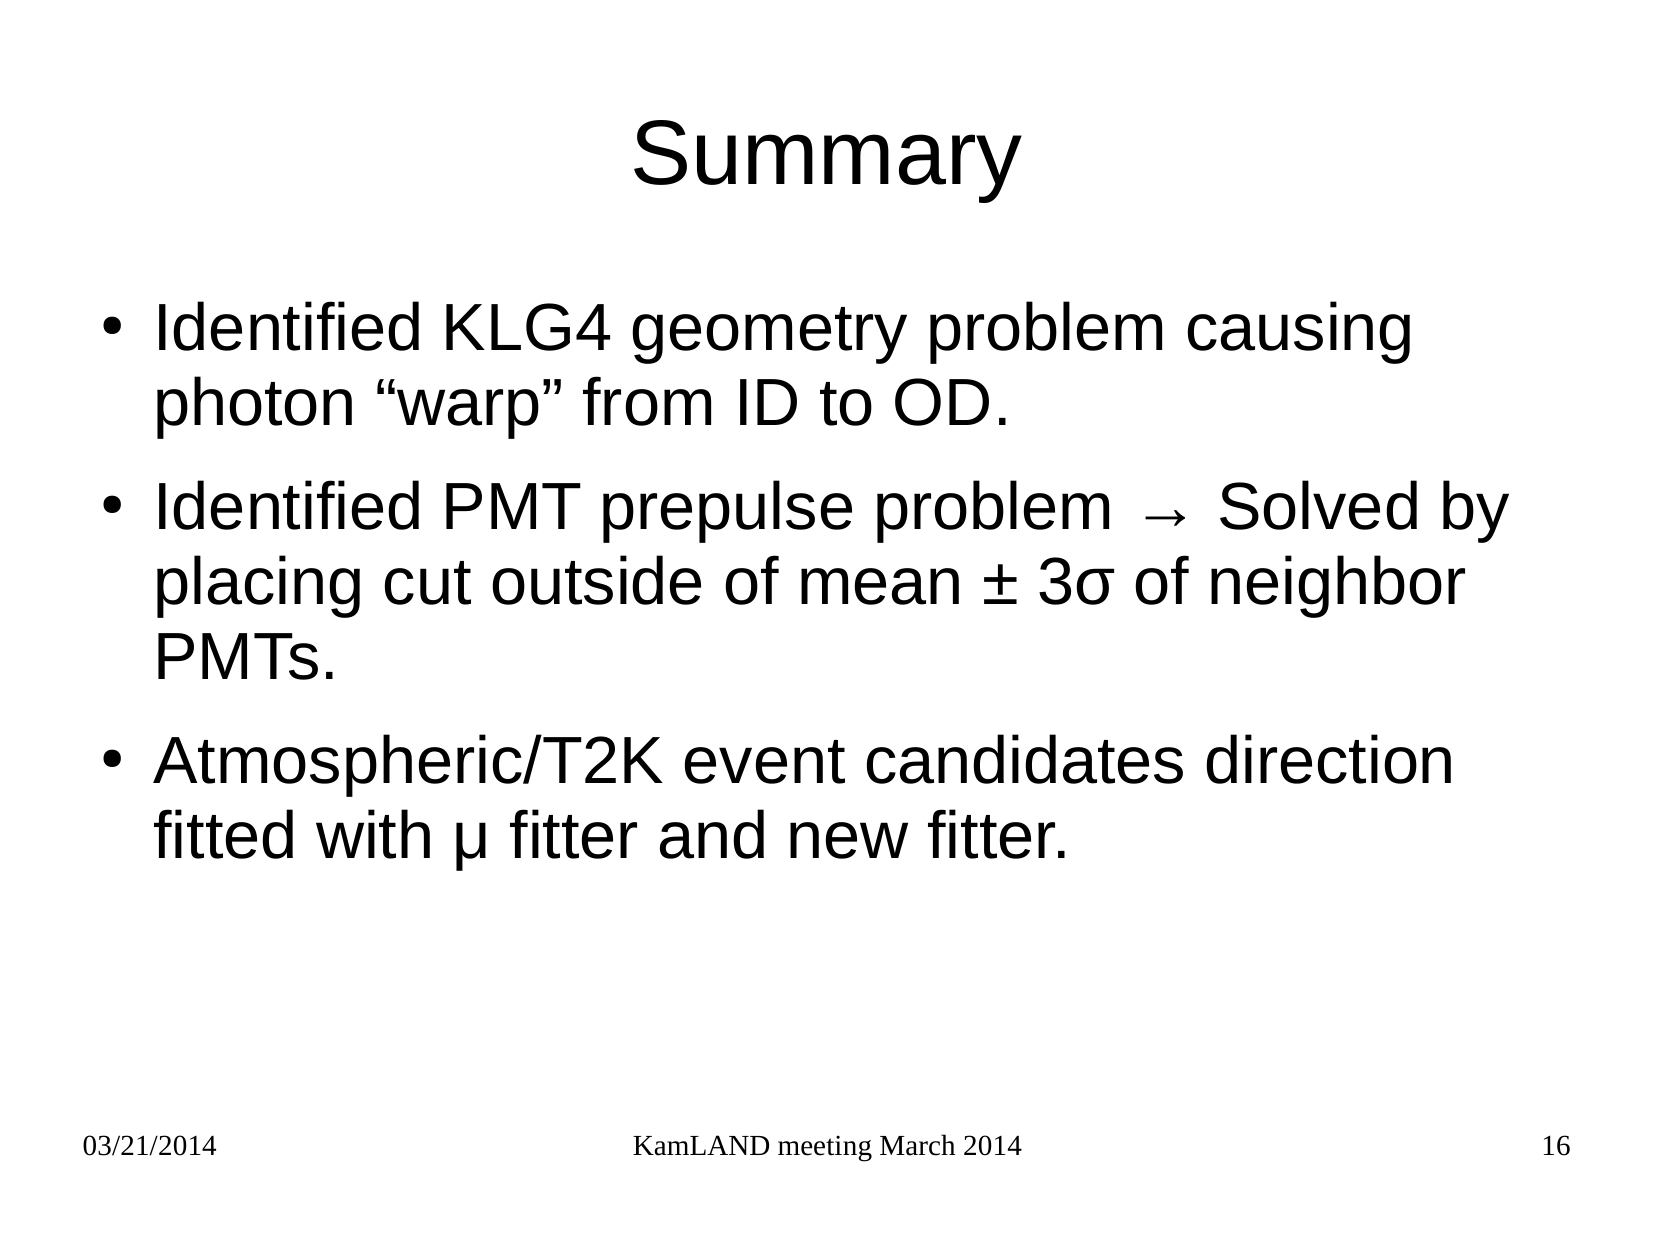

# Summary
Identified KLG4 geometry problem causing photon “warp” from ID to OD.
Identified PMT prepulse problem → Solved by placing cut outside of mean ± 3σ of neighbor PMTs.
Atmospheric/T2K event candidates direction fitted with μ fitter and new fitter.
03/21/2014
KamLAND meeting March 2014
16